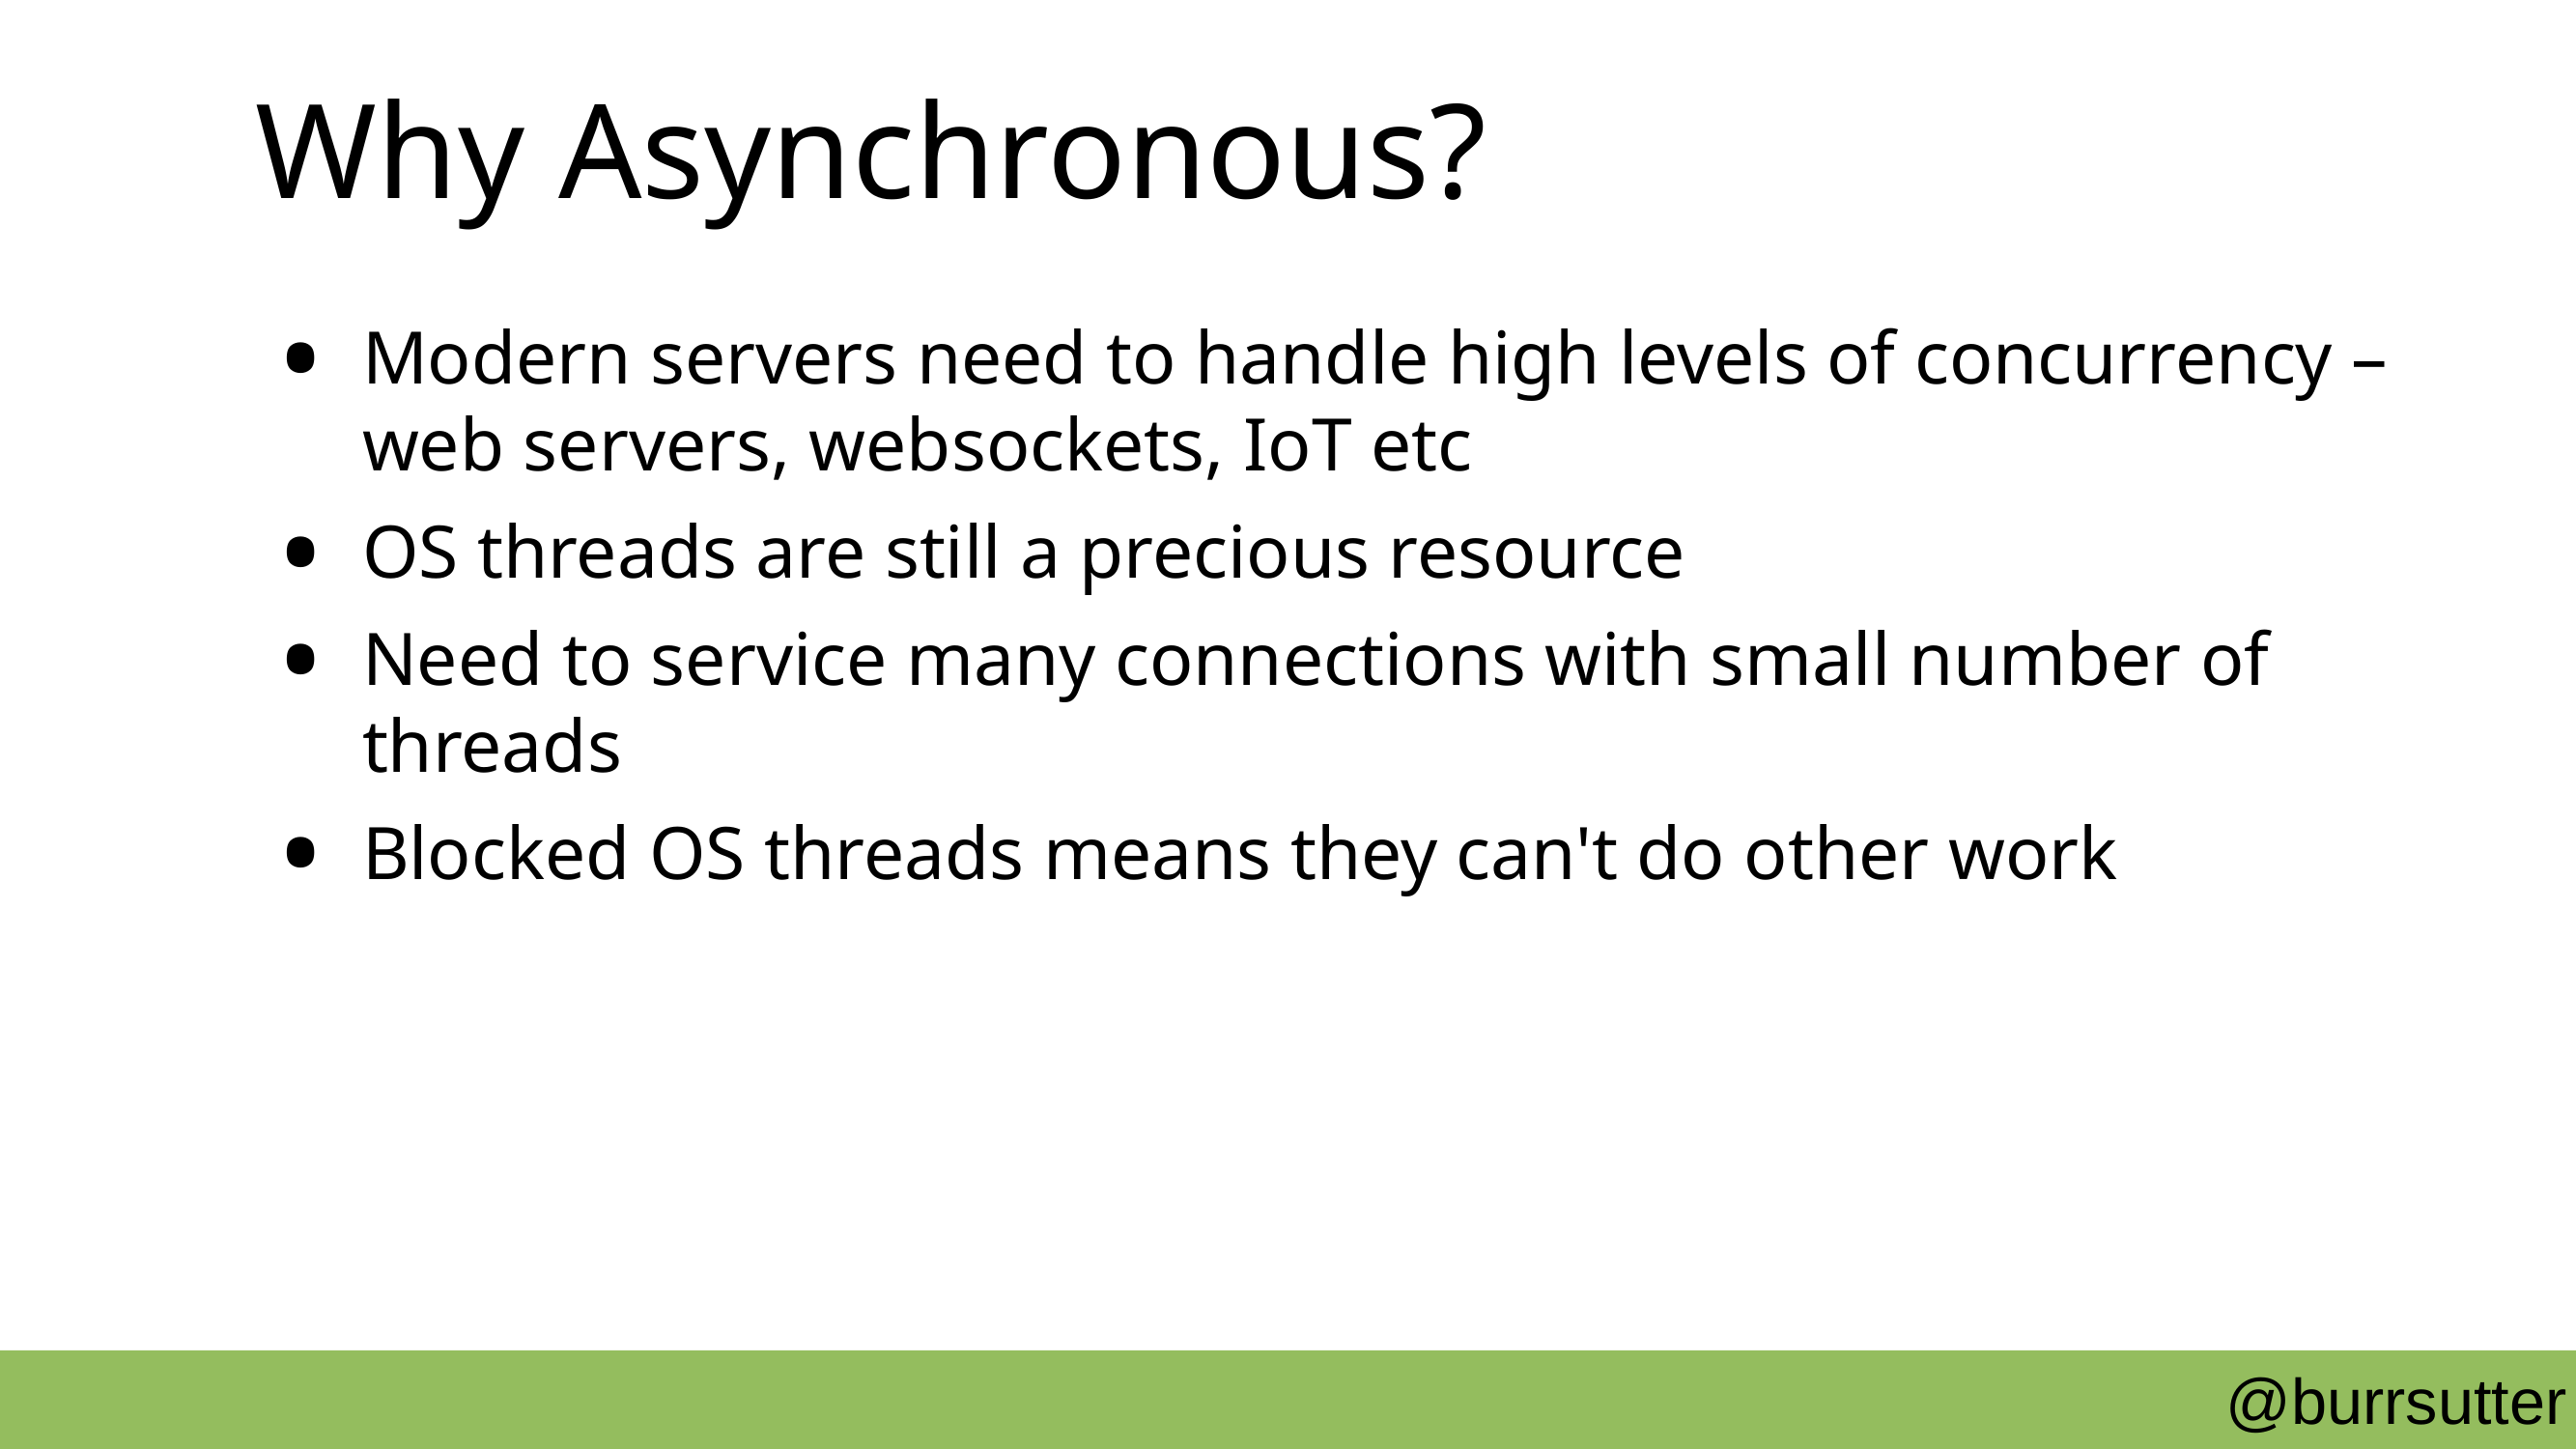

# Why Asynchronous?
Modern servers need to handle high levels of concurrency – web servers, websockets, IoT etc
OS threads are still a precious resource
Need to service many connections with small number of threads
Blocked OS threads means they can't do other work